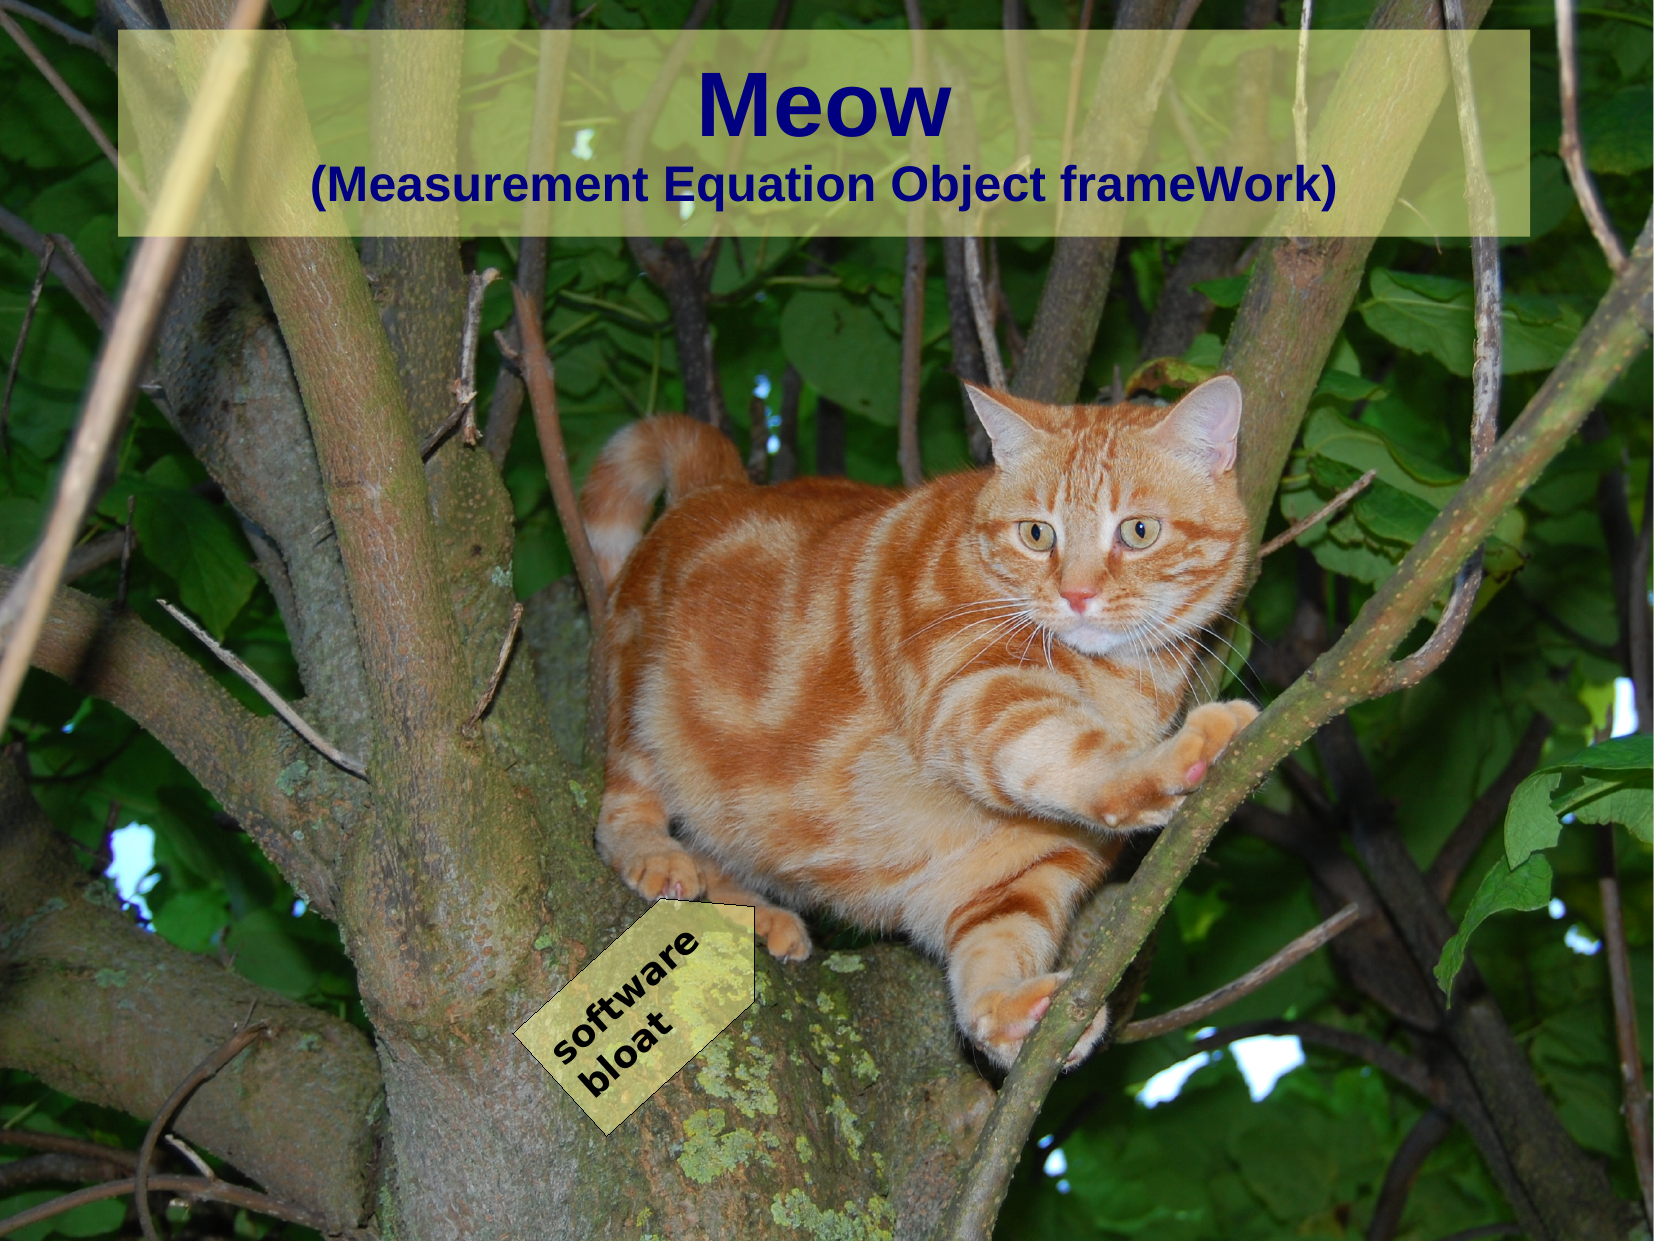

O. Smirnov - M.E. & MeqTrees - GLOW2010
40
# Meow (Measurement Equation Object frameWork)
software
bloat